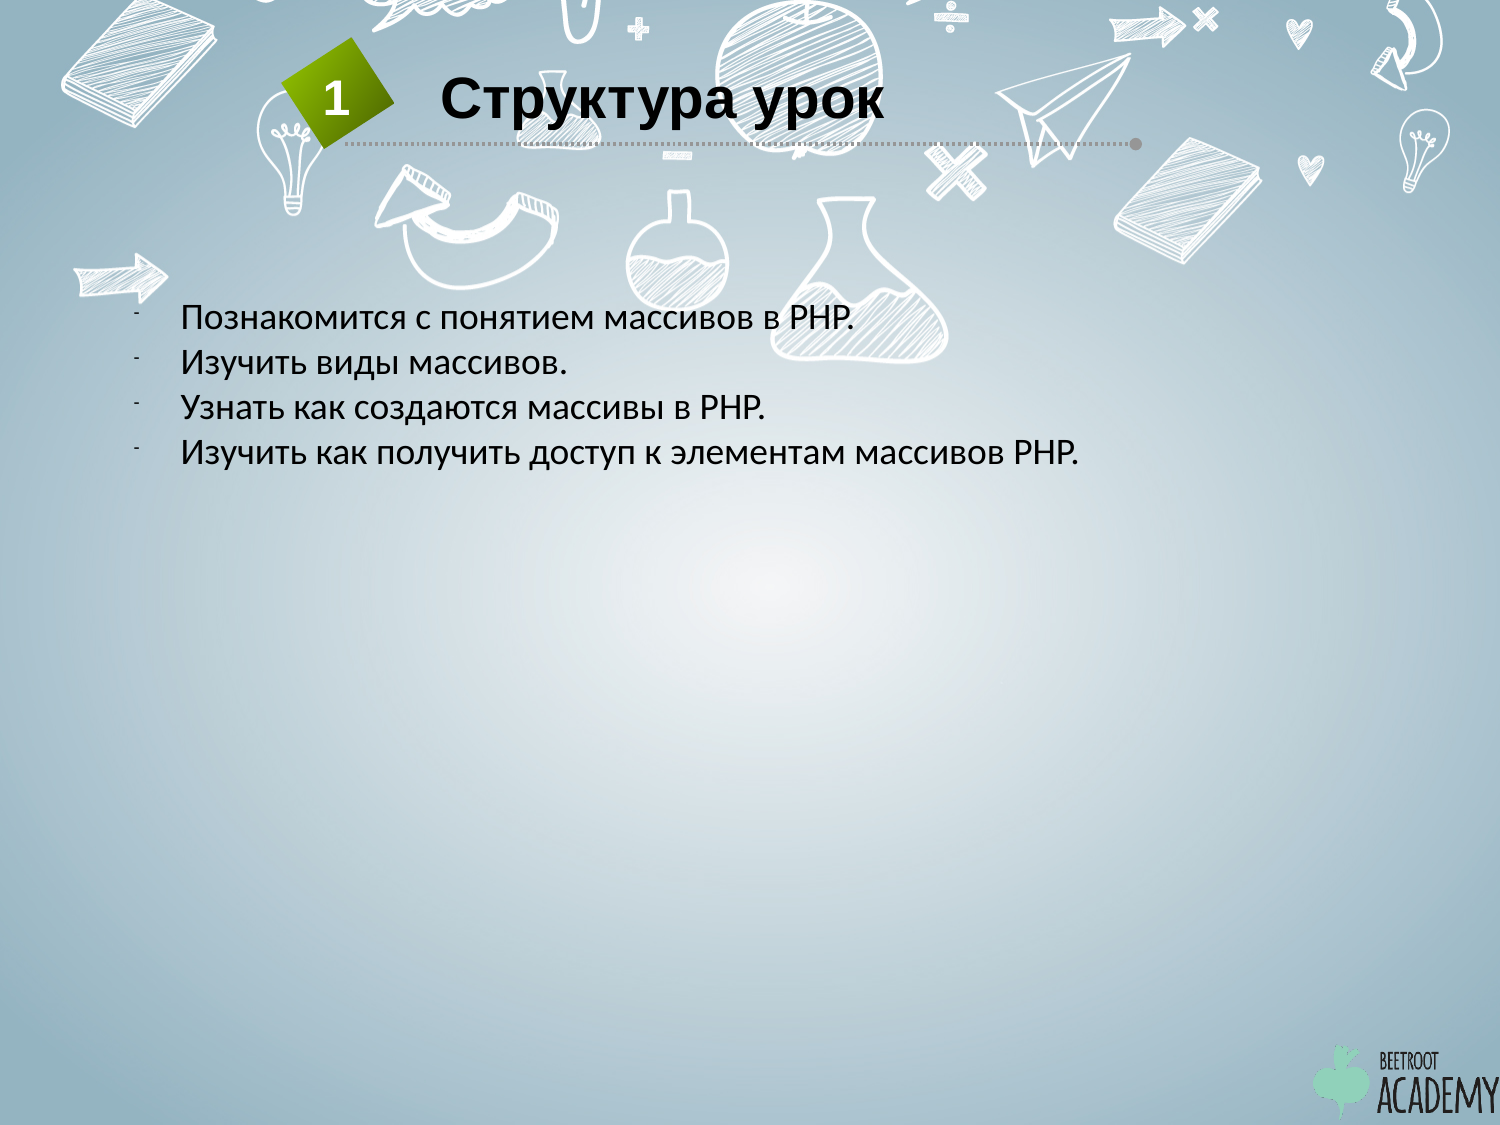

Структура урок
1
Познакомится с понятием массивов в PHP.
Изучить виды массивов.
Узнать как создаются массивы в PHP.
Изучить как получить доступ к элементам массивов PHP.